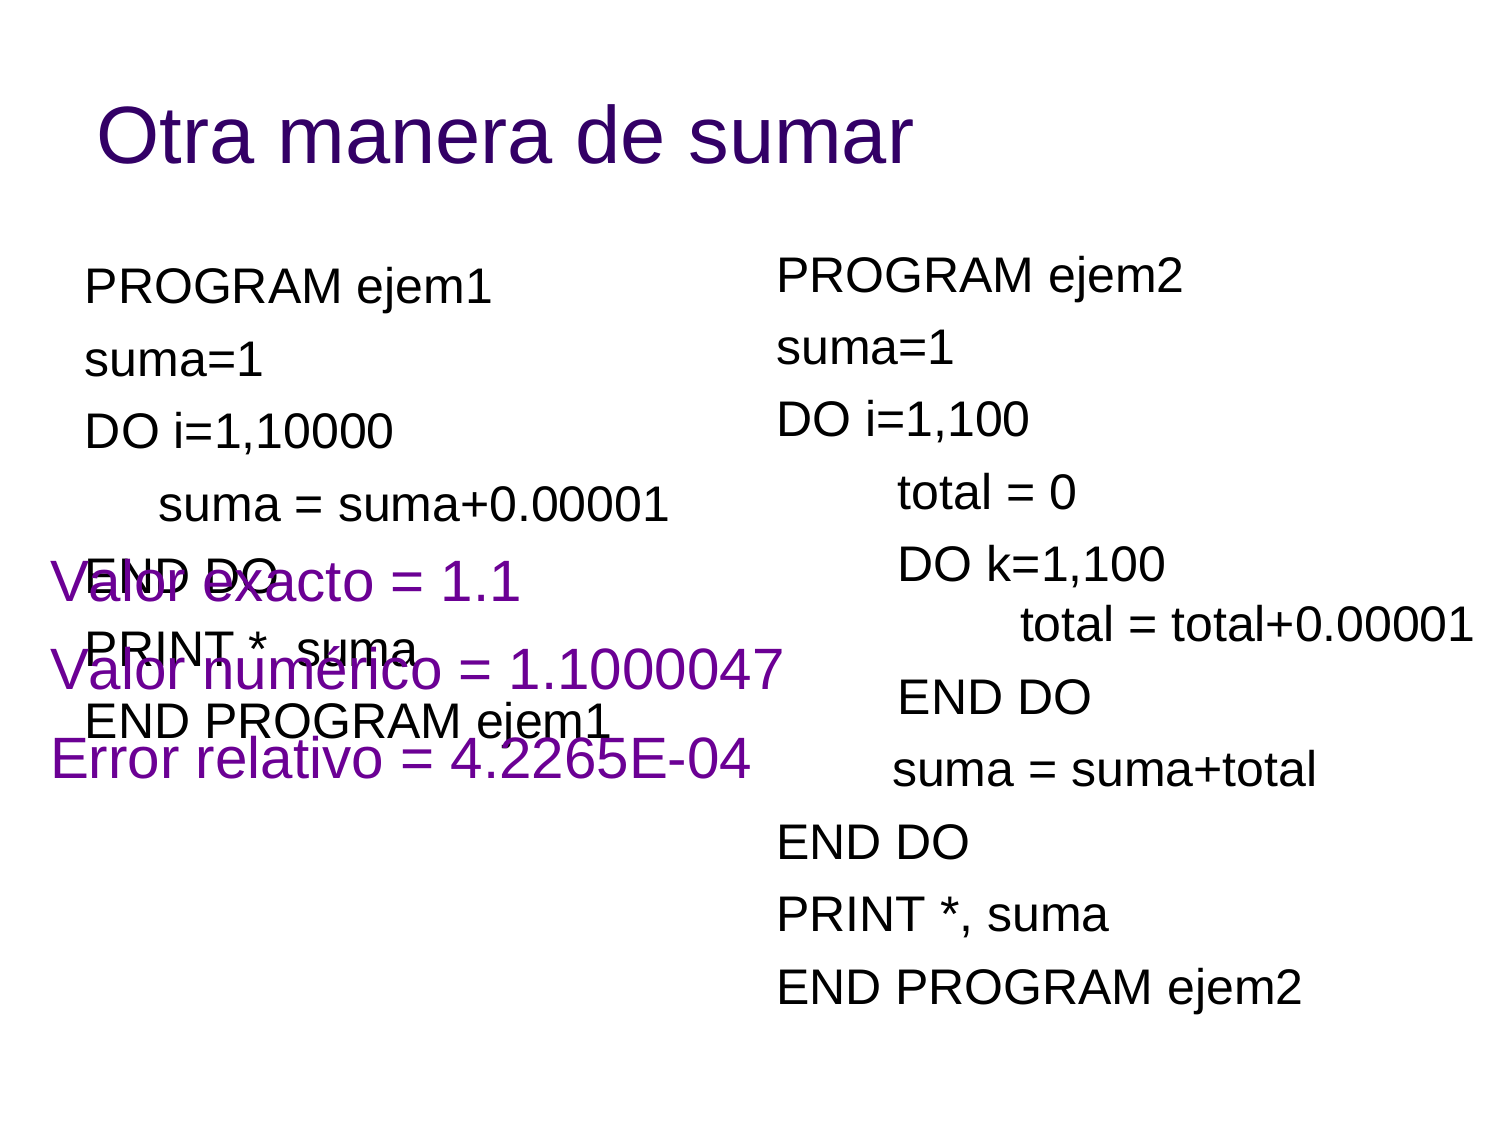

Otra manera de sumar
PROGRAM ejem2
suma=1
DO i=1,100
	 total = 0
	 DO k=1,100		 			total = total+0.00001
	 END DO
	 suma = suma+total
END DO
PRINT *, suma
END PROGRAM ejem2
PROGRAM ejem1
suma=1
DO i=1,10000
	suma = suma+0.00001
END DO
PRINT *, suma
END PROGRAM ejem1
Valor exacto = 1.1
Valor numérico = 1.1000047
Error relativo = 4.2265E-04